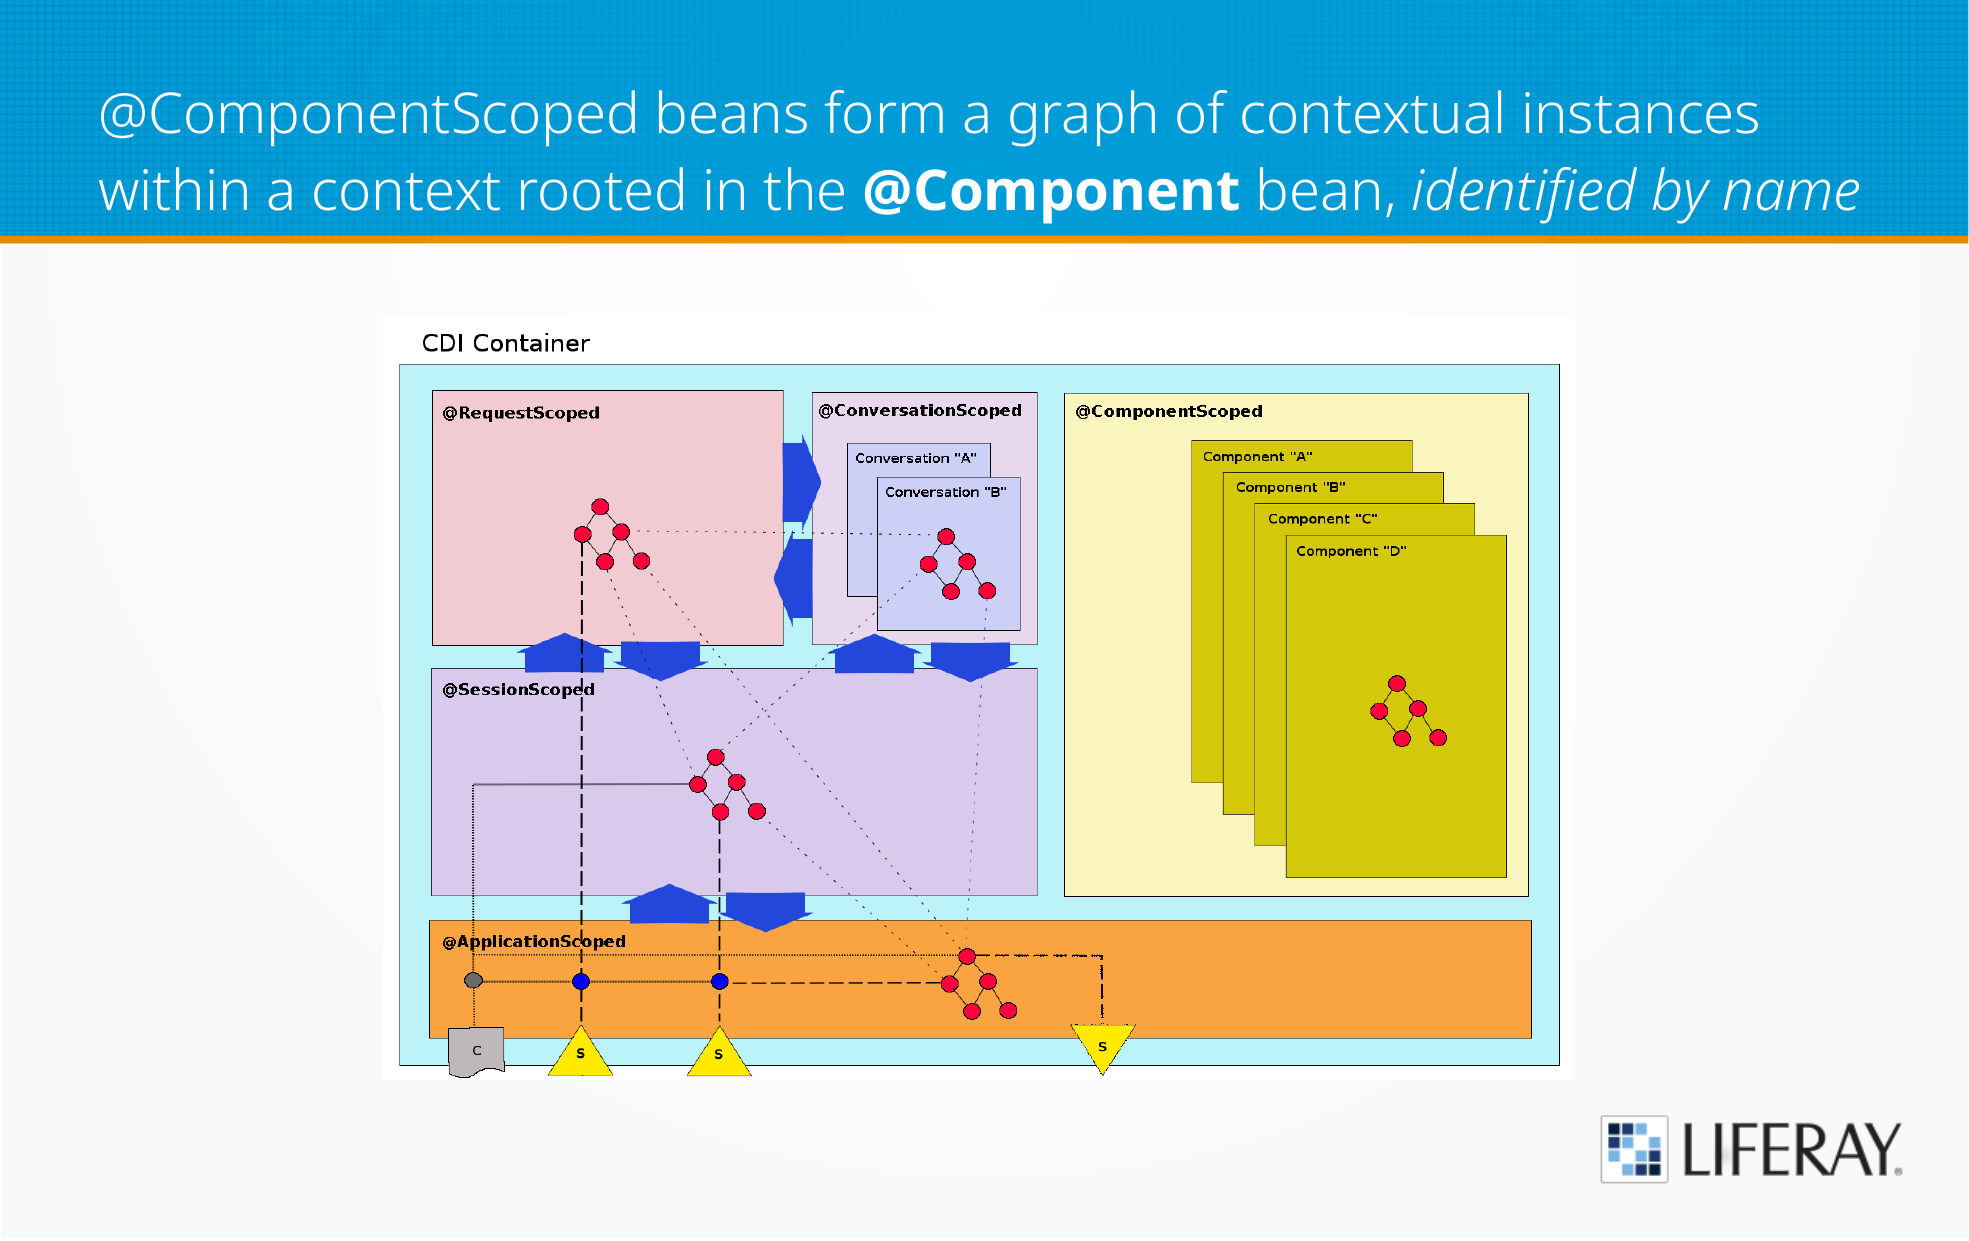

# @ComponentScoped beans form a graph of contextual instances within a context rooted in the @Component bean, identified by name